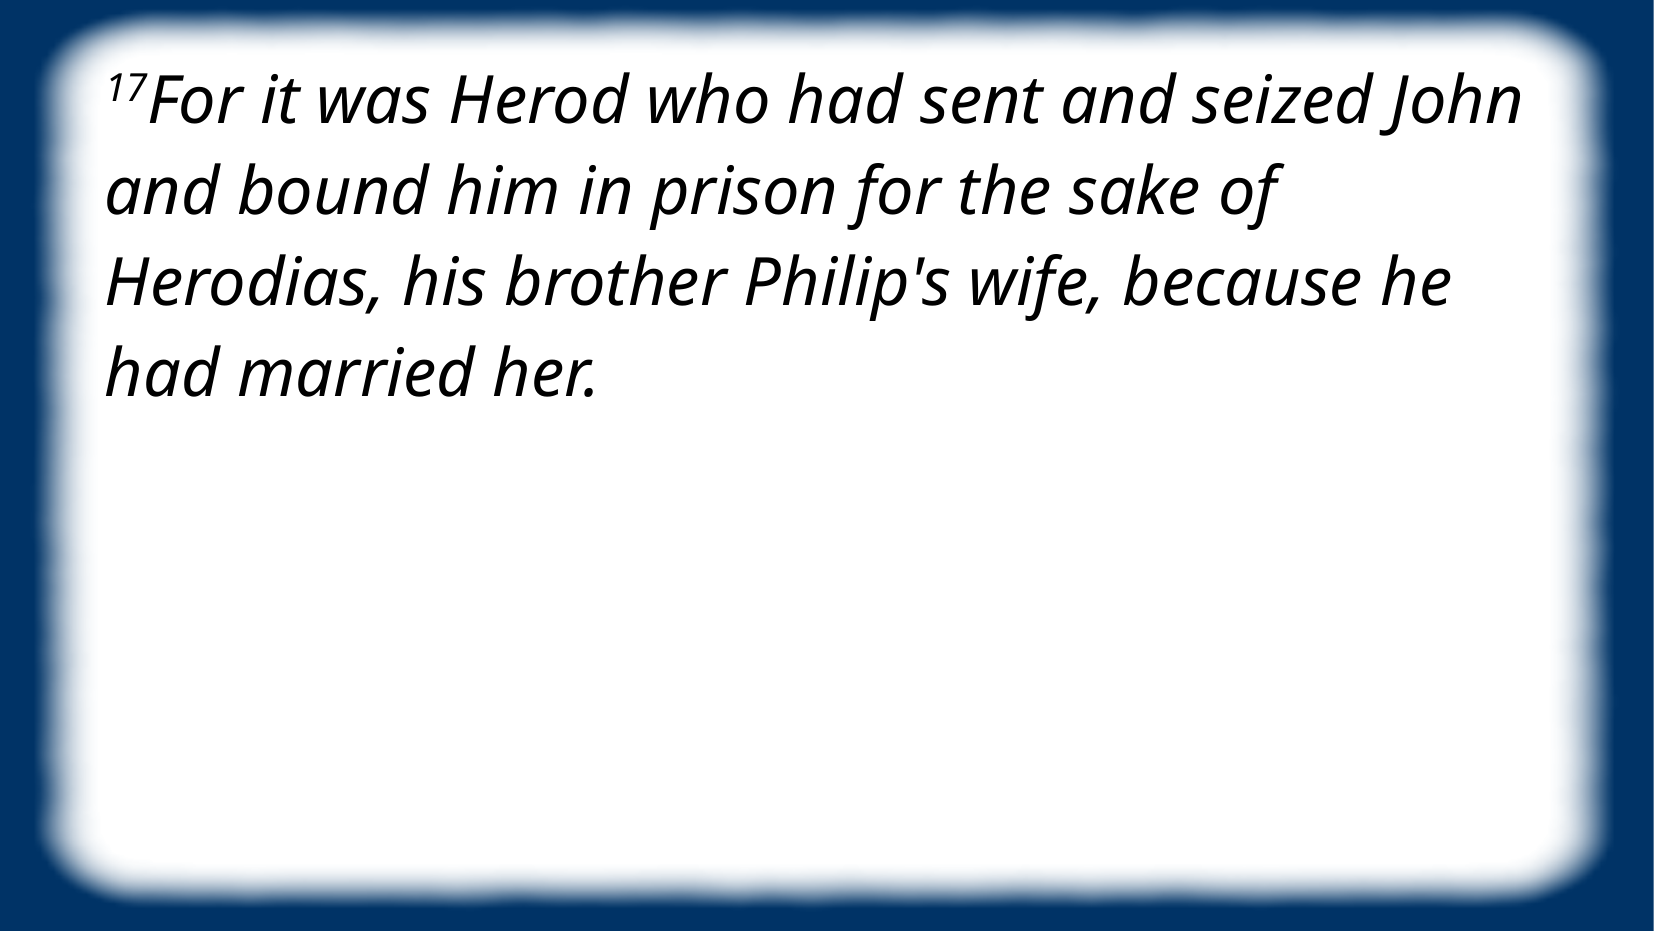

17For it was Herod who had sent and seized John and bound him in prison for the sake of Herodias, his brother Philip's wife, because he had married her.